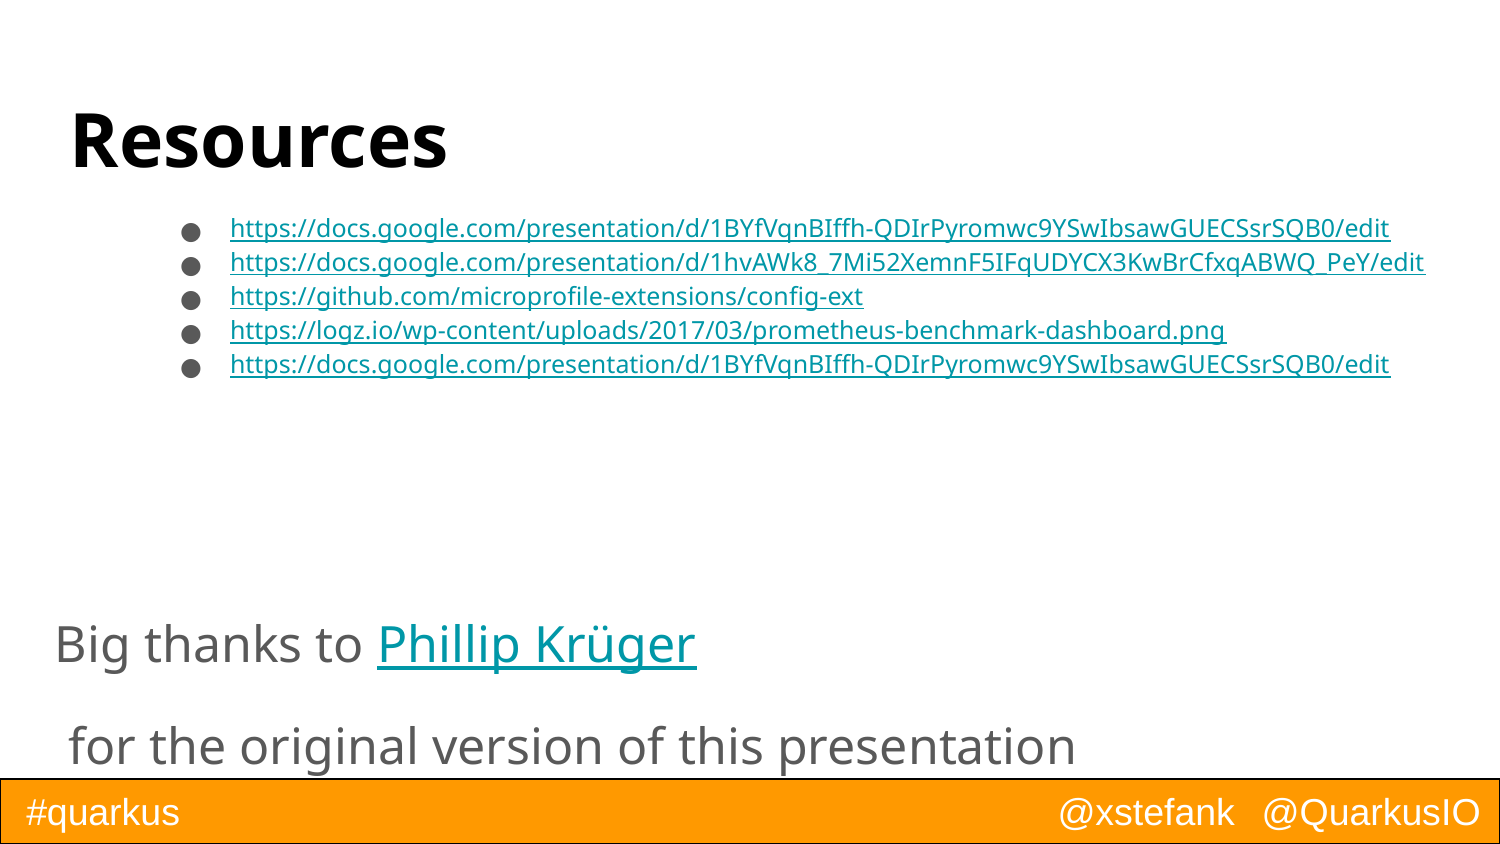

# Resources
https://docs.google.com/presentation/d/1BYfVqnBIffh-QDIrPyromwc9YSwIbsawGUECSsrSQB0/edit
https://docs.google.com/presentation/d/1hvAWk8_7Mi52XemnF5IFqUDYCX3KwBrCfxqABWQ_PeY/edit
https://github.com/microprofile-extensions/config-ext
https://logz.io/wp-content/uploads/2017/03/prometheus-benchmark-dashboard.png
https://docs.google.com/presentation/d/1BYfVqnBIffh-QDIrPyromwc9YSwIbsawGUECSsrSQB0/edit
Big thanks to Phillip Krüger
 for the original version of this presentation